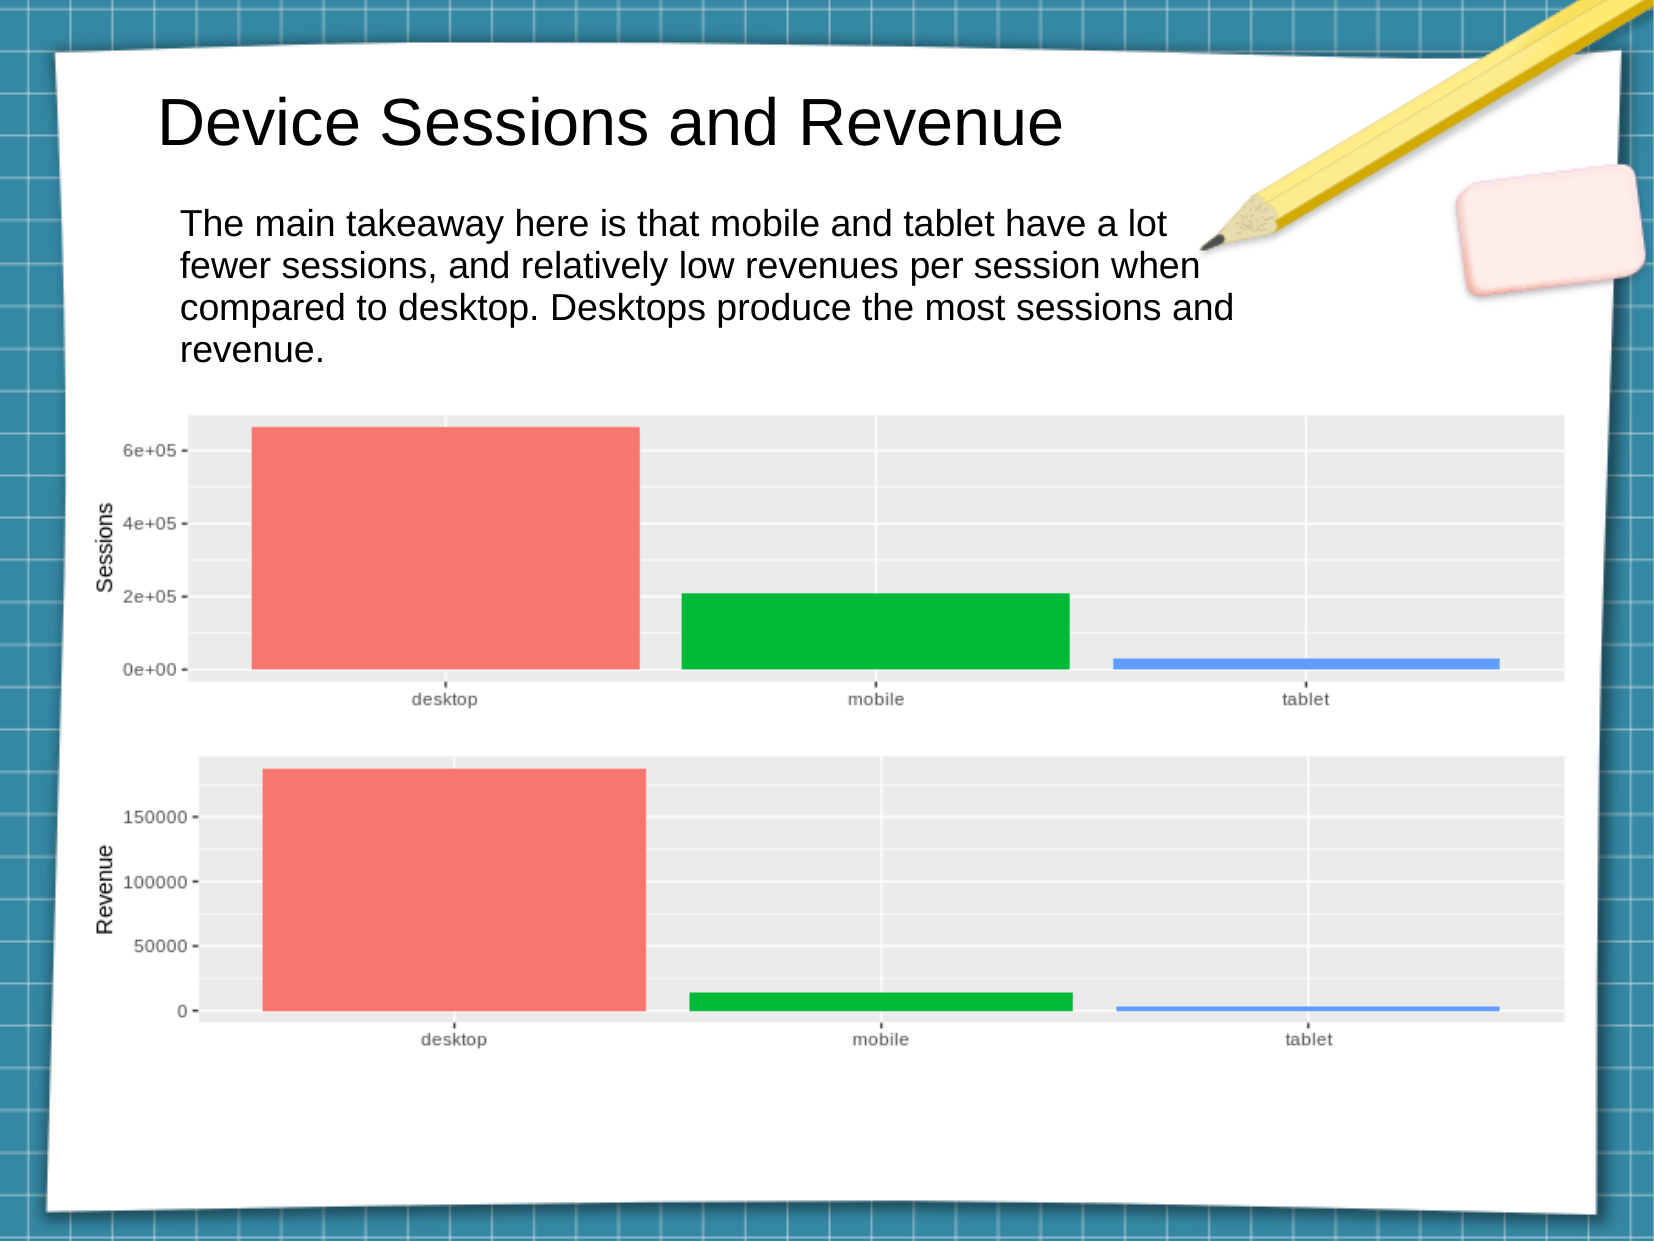

# Device Sessions and Revenue
The main takeaway here is that mobile and tablet have a lot fewer sessions, and relatively low revenues per session when compared to desktop. Desktops produce the most sessions and revenue.